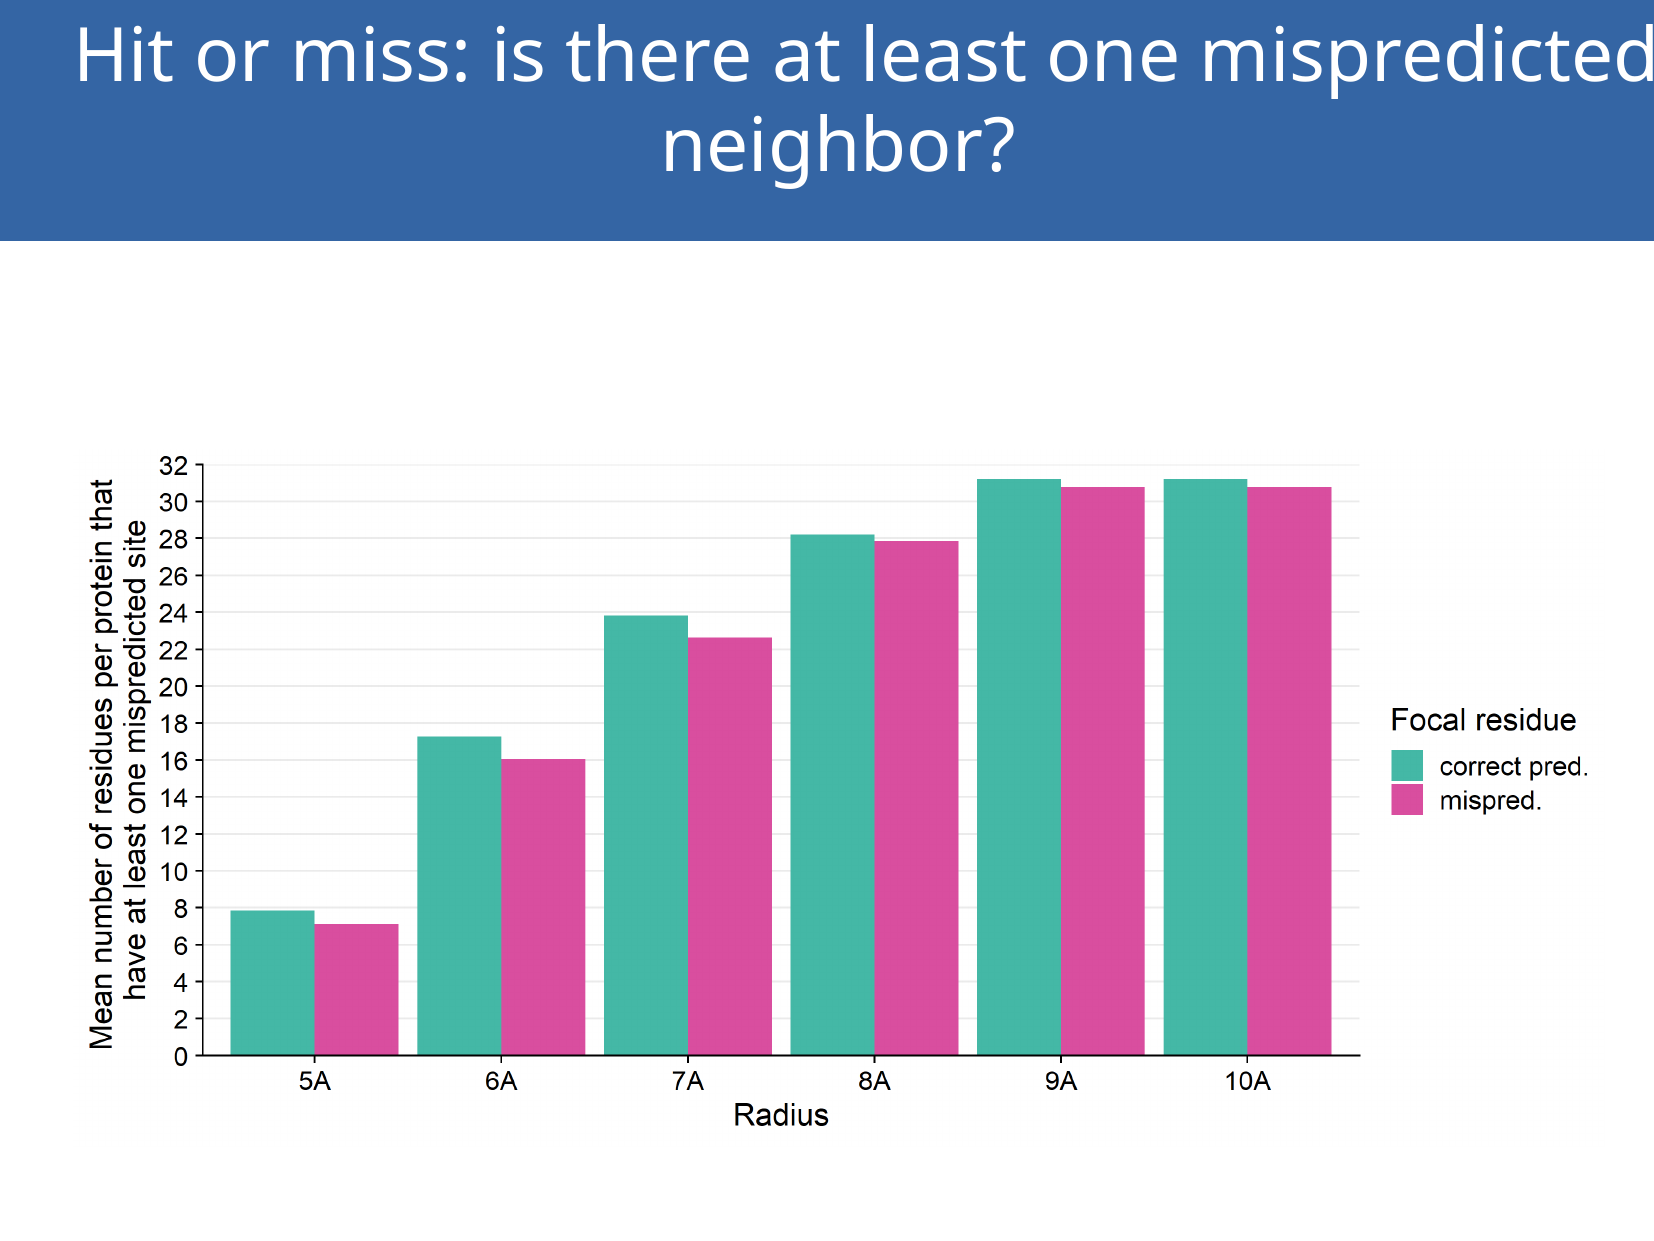

Hit or miss: is there at least one mispredicted
neighbor?